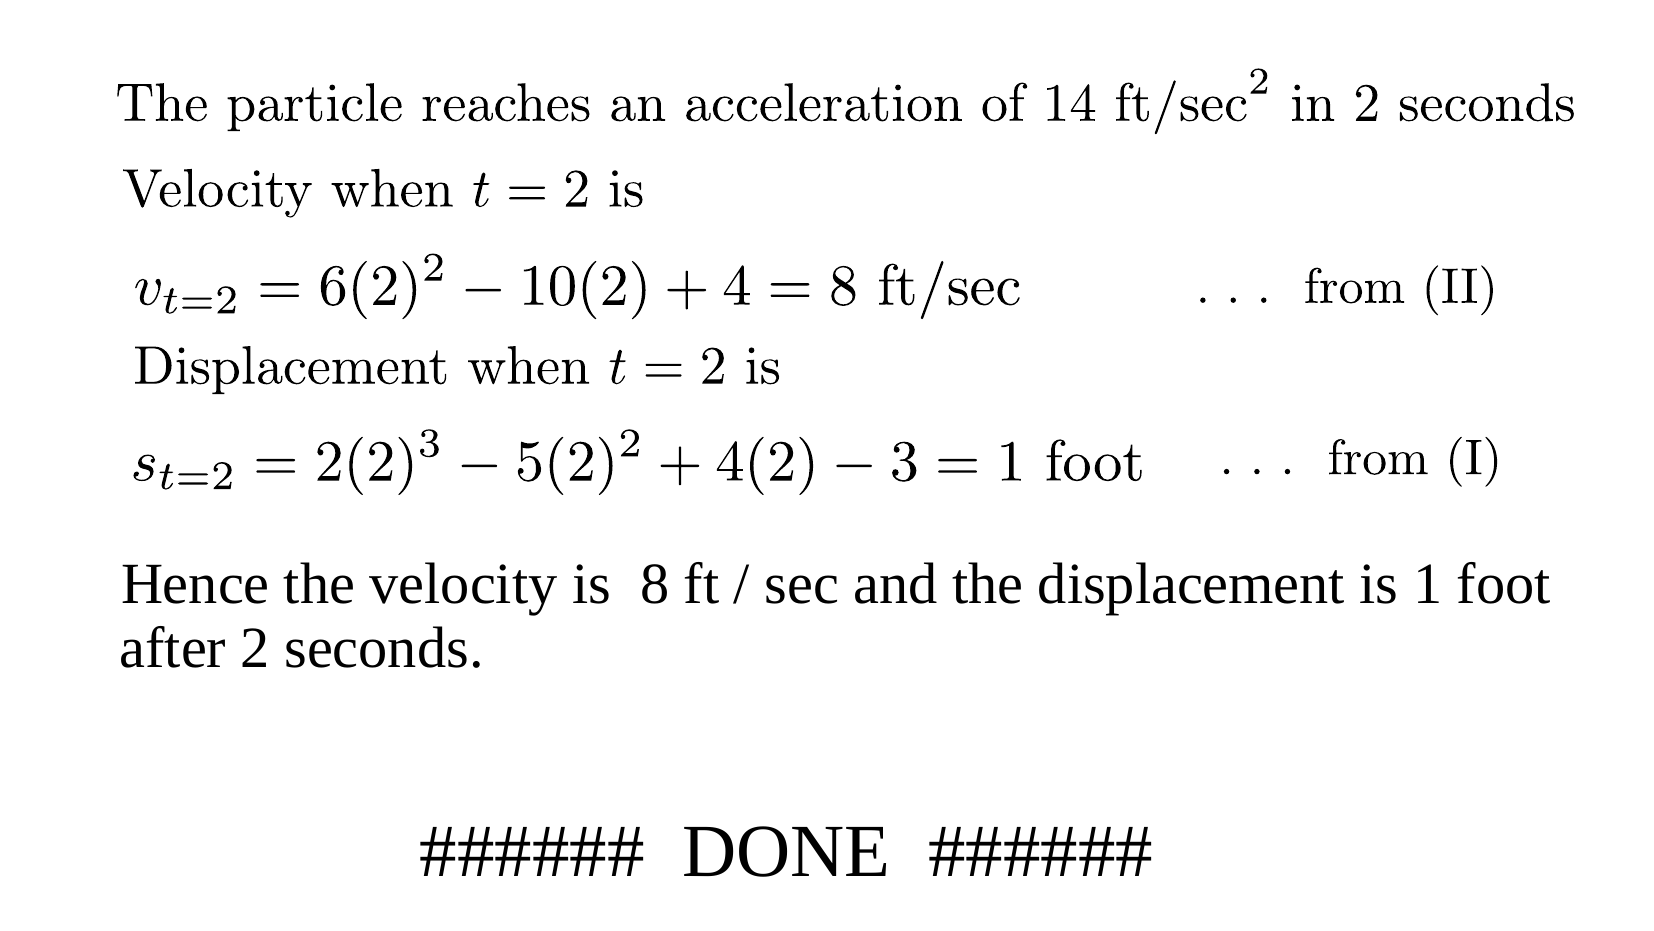

# Hence the velocity is 8 ft / sec and the displacement is 1 foot after 2 seconds. ###### DONE ######